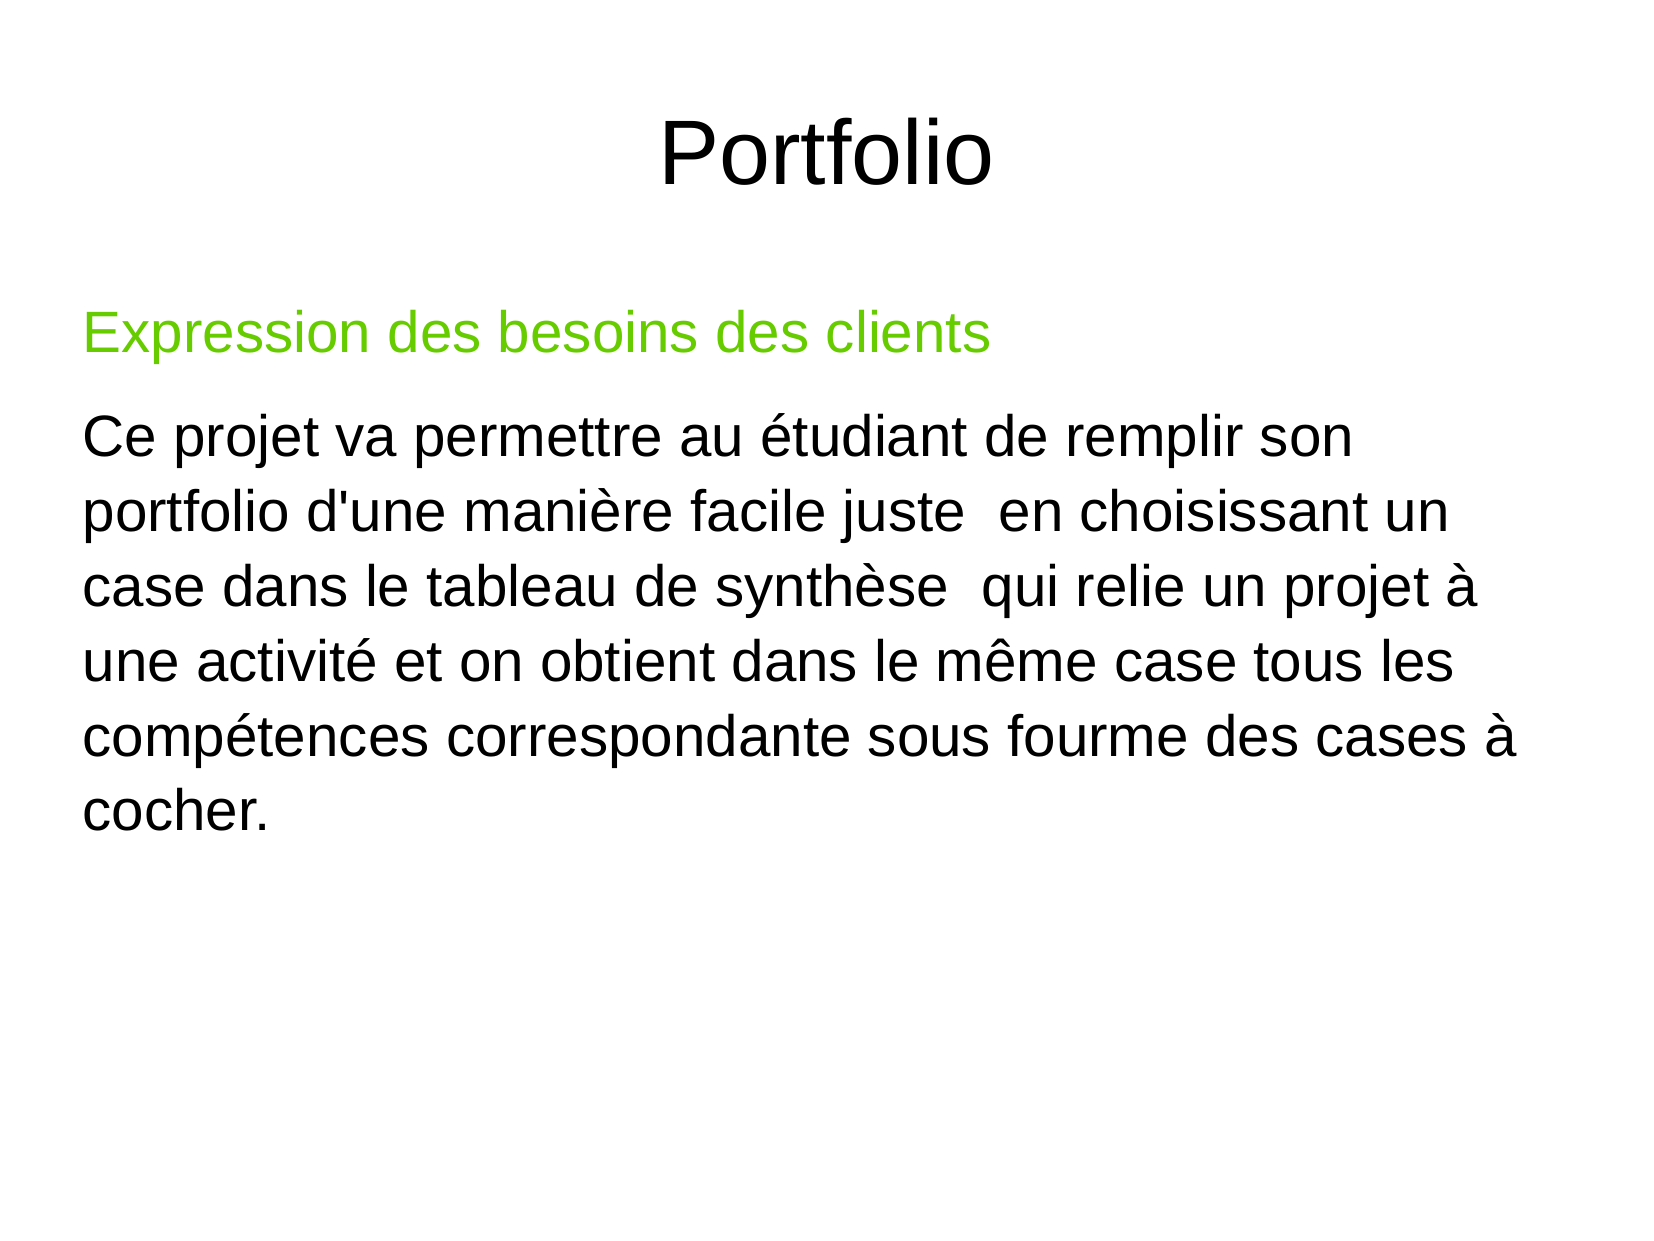

# Portfolio
Expression des besoins des clients
Ce projet va permettre au étudiant de remplir son portfolio d'une manière facile juste en choisissant un case dans le tableau de synthèse qui relie un projet à une activité et on obtient dans le même case tous les compétences correspondante sous fourme des cases à cocher.